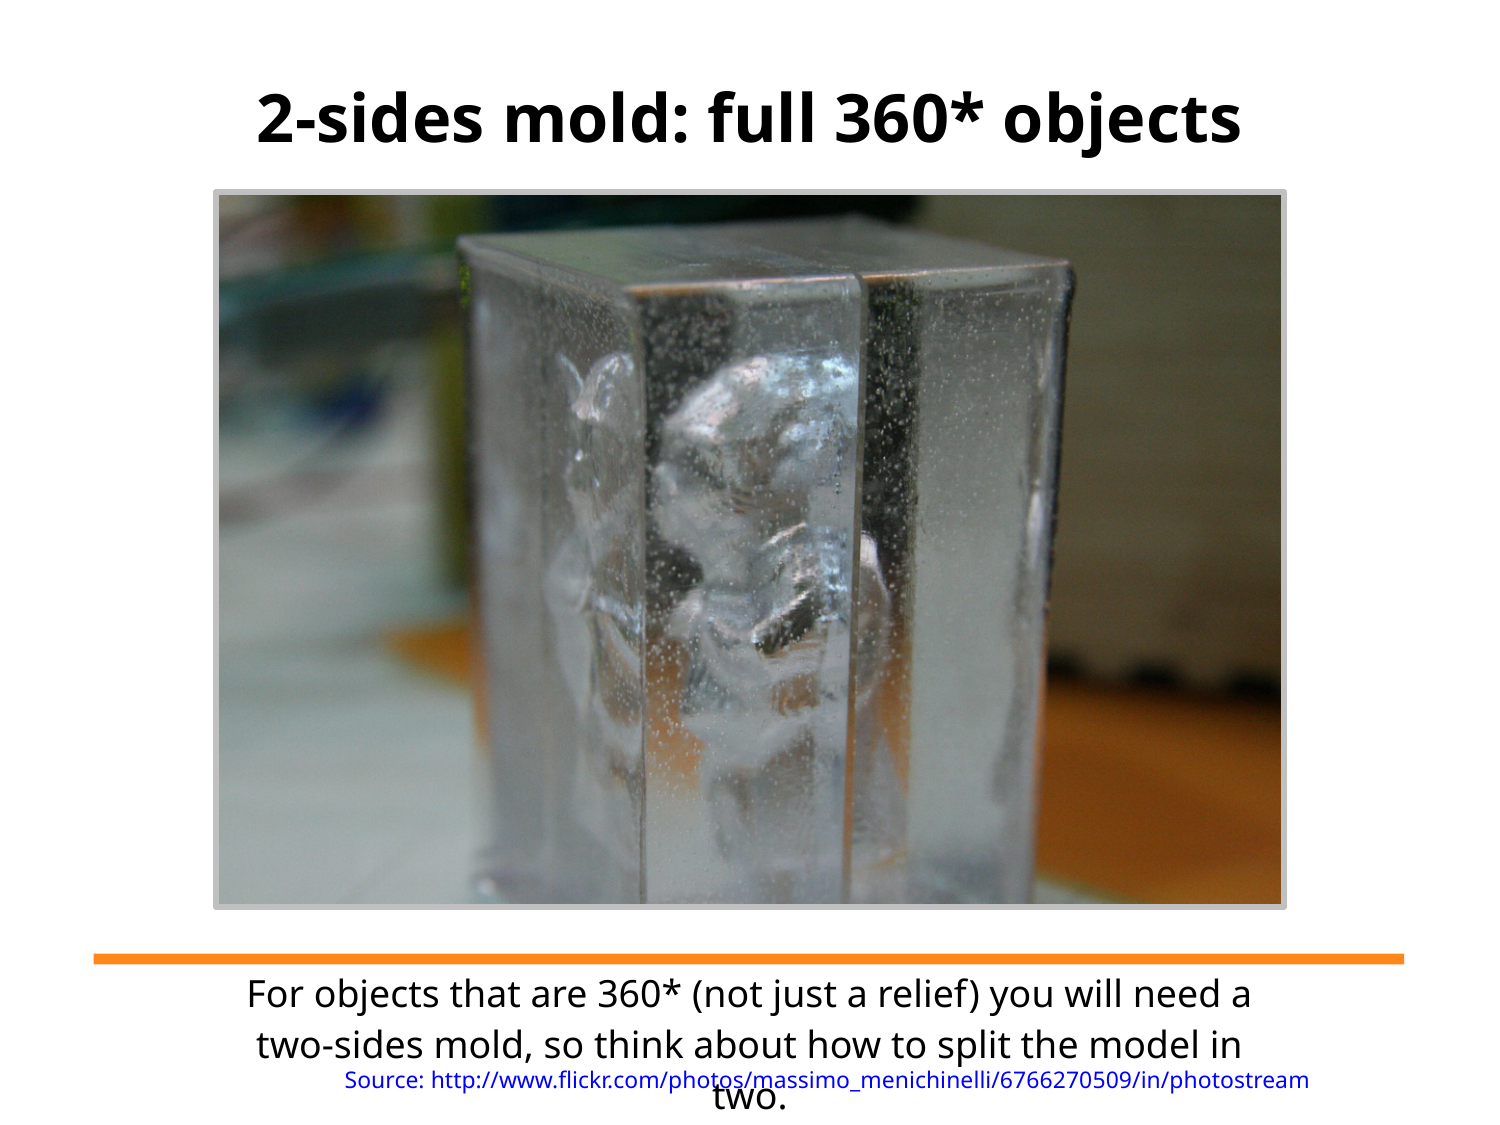

# 2-sides mold: full 360* objects
For objects that are 360* (not just a relief) you will need a two-sides mold, so think about how to split the model in two.
Source: http://www.flickr.com/photos/massimo_menichinelli/6766270509/in/photostream